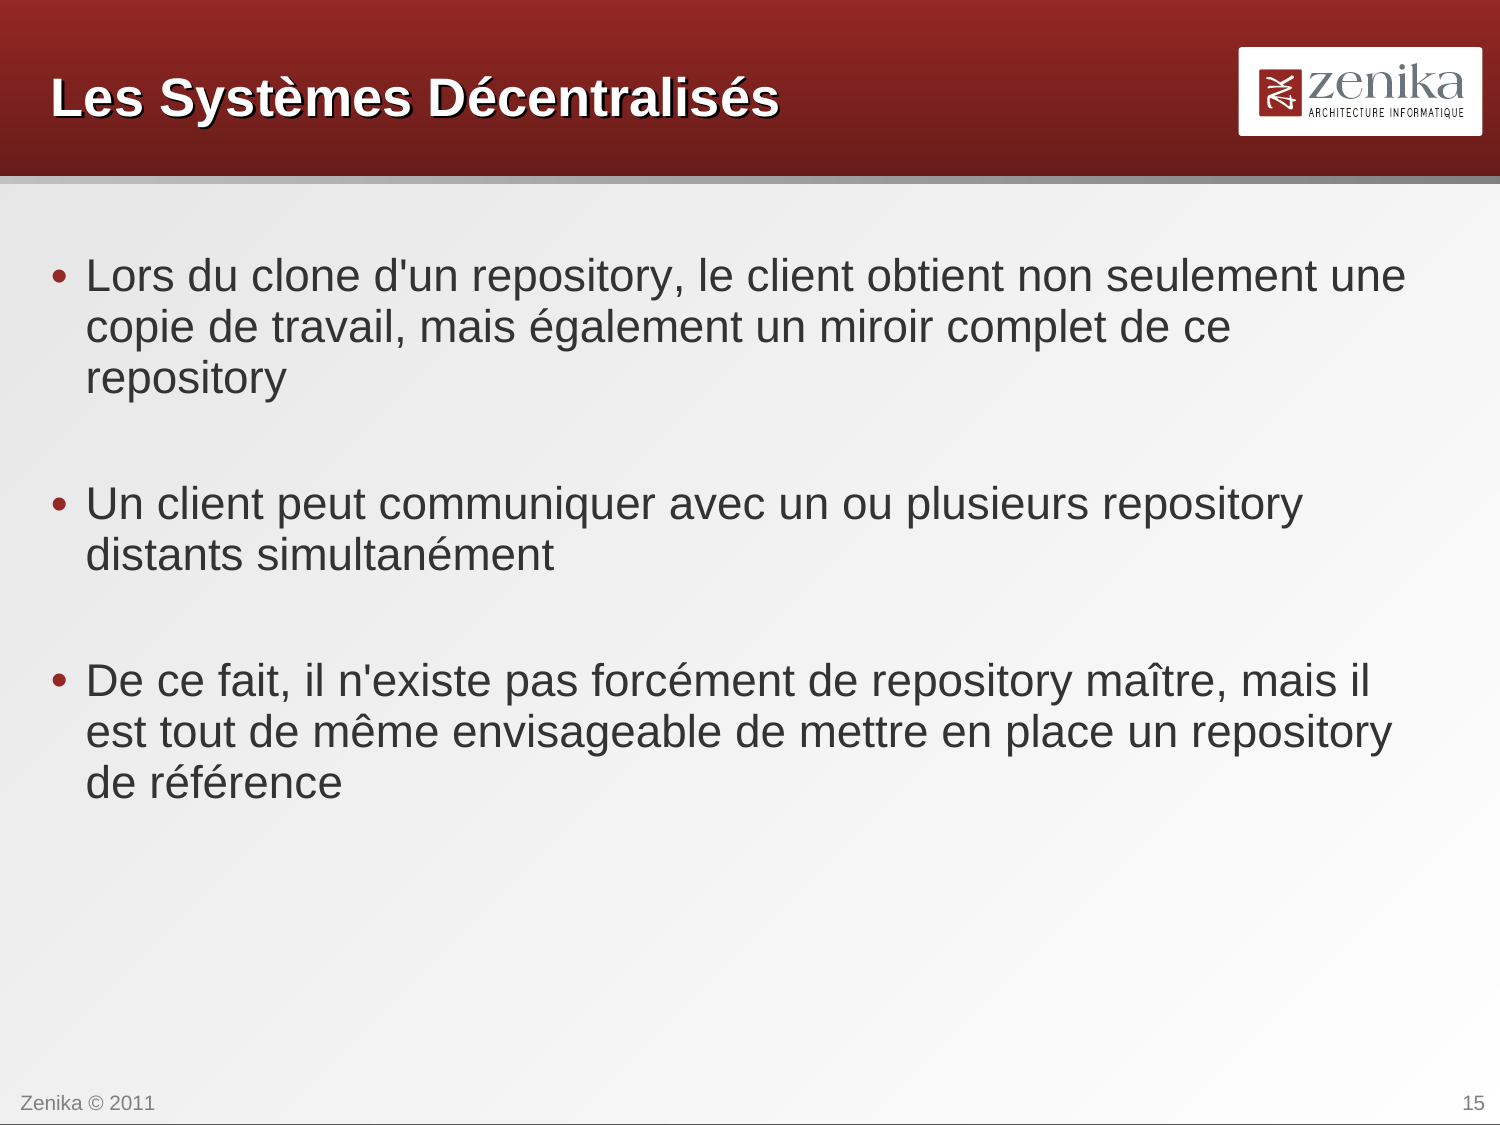

# Les Systèmes Décentralisés
Lors du clone d'un repository, le client obtient non seulement une copie de travail, mais également un miroir complet de ce repository
Un client peut communiquer avec un ou plusieurs repository distants simultanément
De ce fait, il n'existe pas forcément de repository maître, mais il est tout de même envisageable de mettre en place un repository de référence